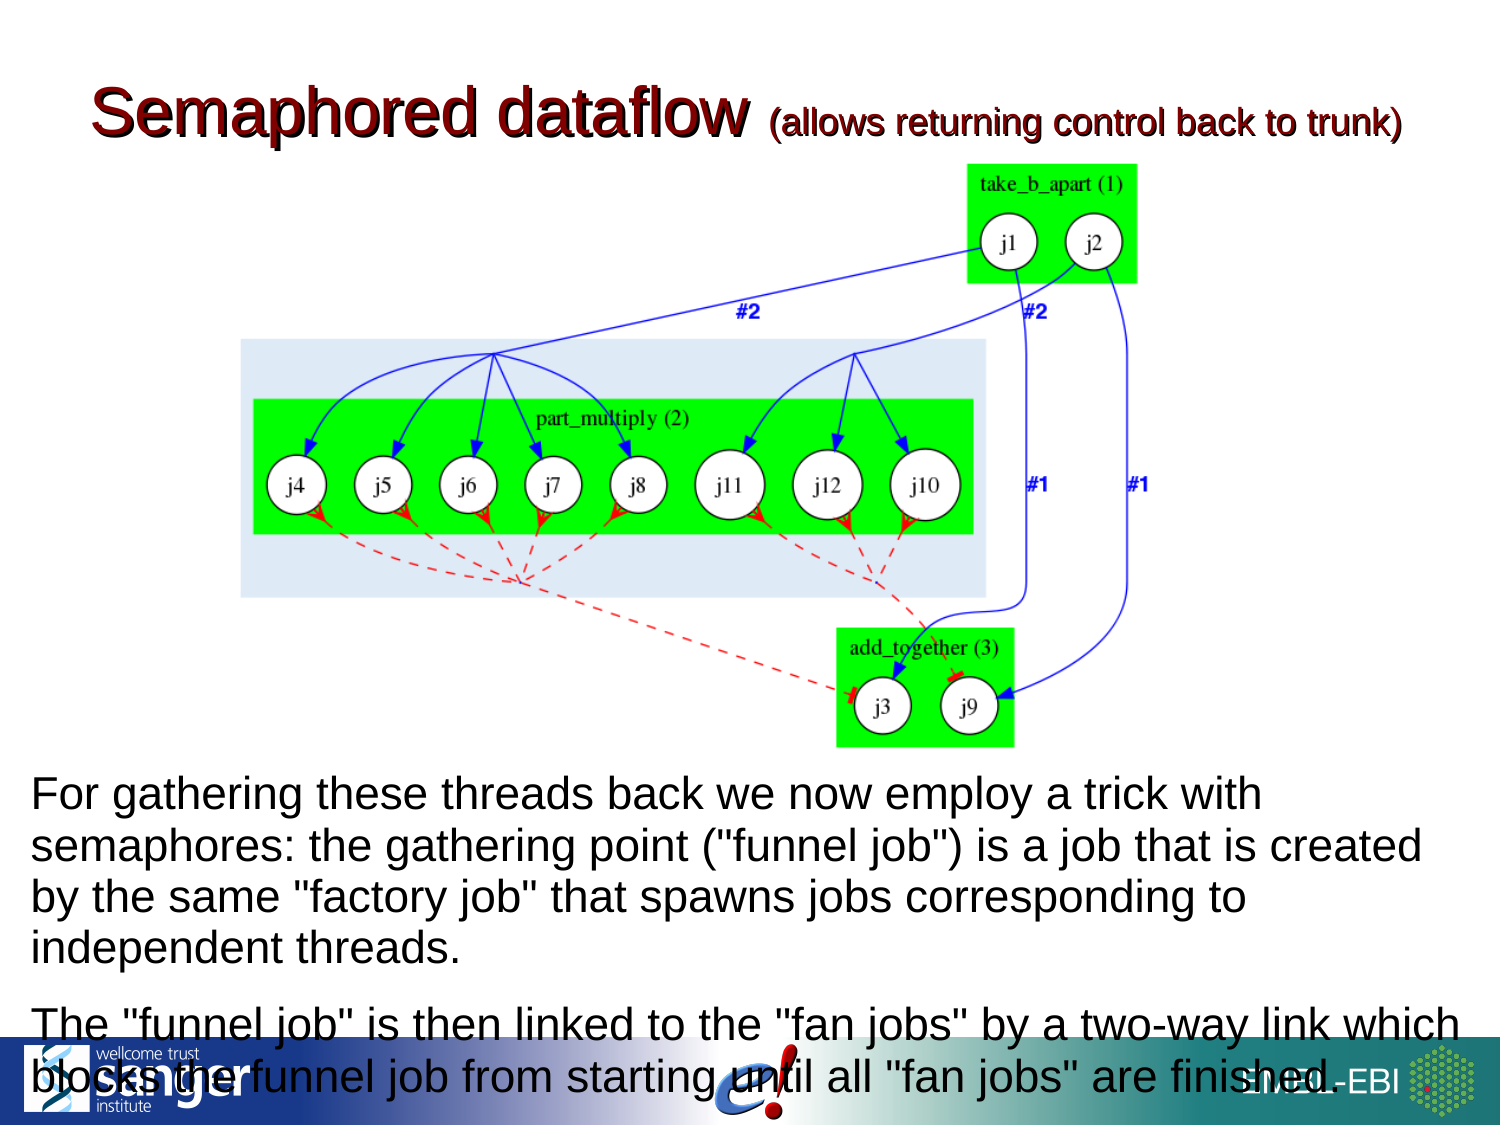

# Semaphored dataflow (allows returning control back to trunk)
For gathering these threads back we now employ a trick with semaphores: the gathering point ("funnel job") is a job that is created by the same "factory job" that spawns jobs corresponding to independent threads.
The "funnel job" is then linked to the "fan jobs" by a two-way link which blocks the funnel job from starting until all "fan jobs" are finished.